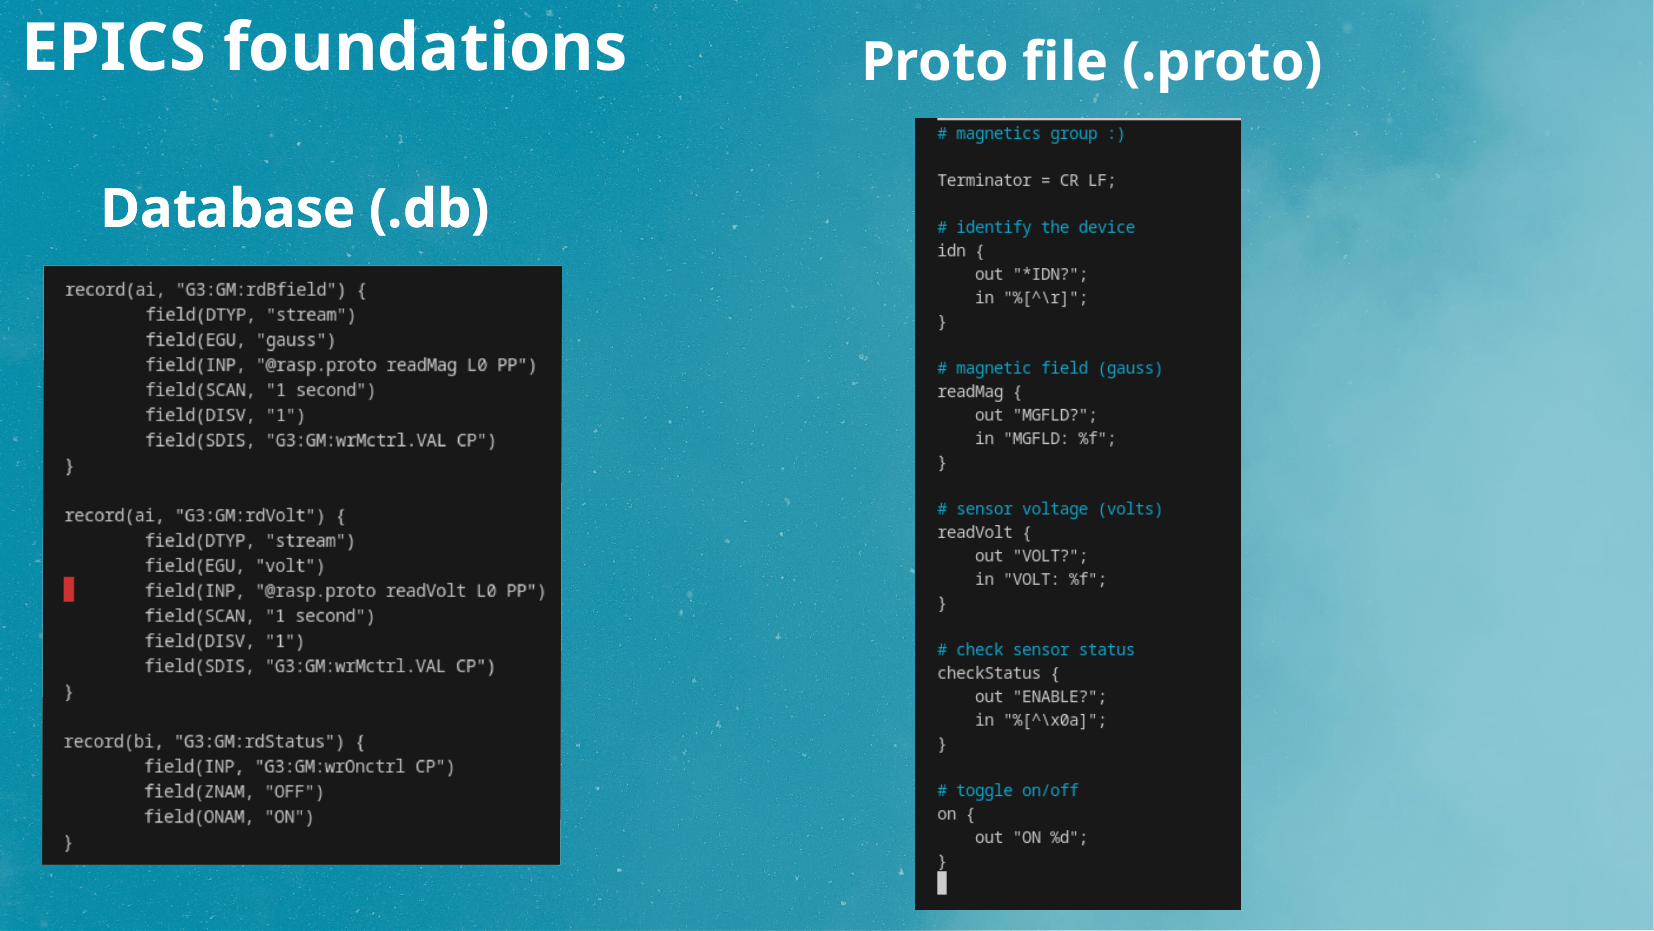

Proto file (.proto)
# EPICS foundations
Database (.db)
Database (.db)